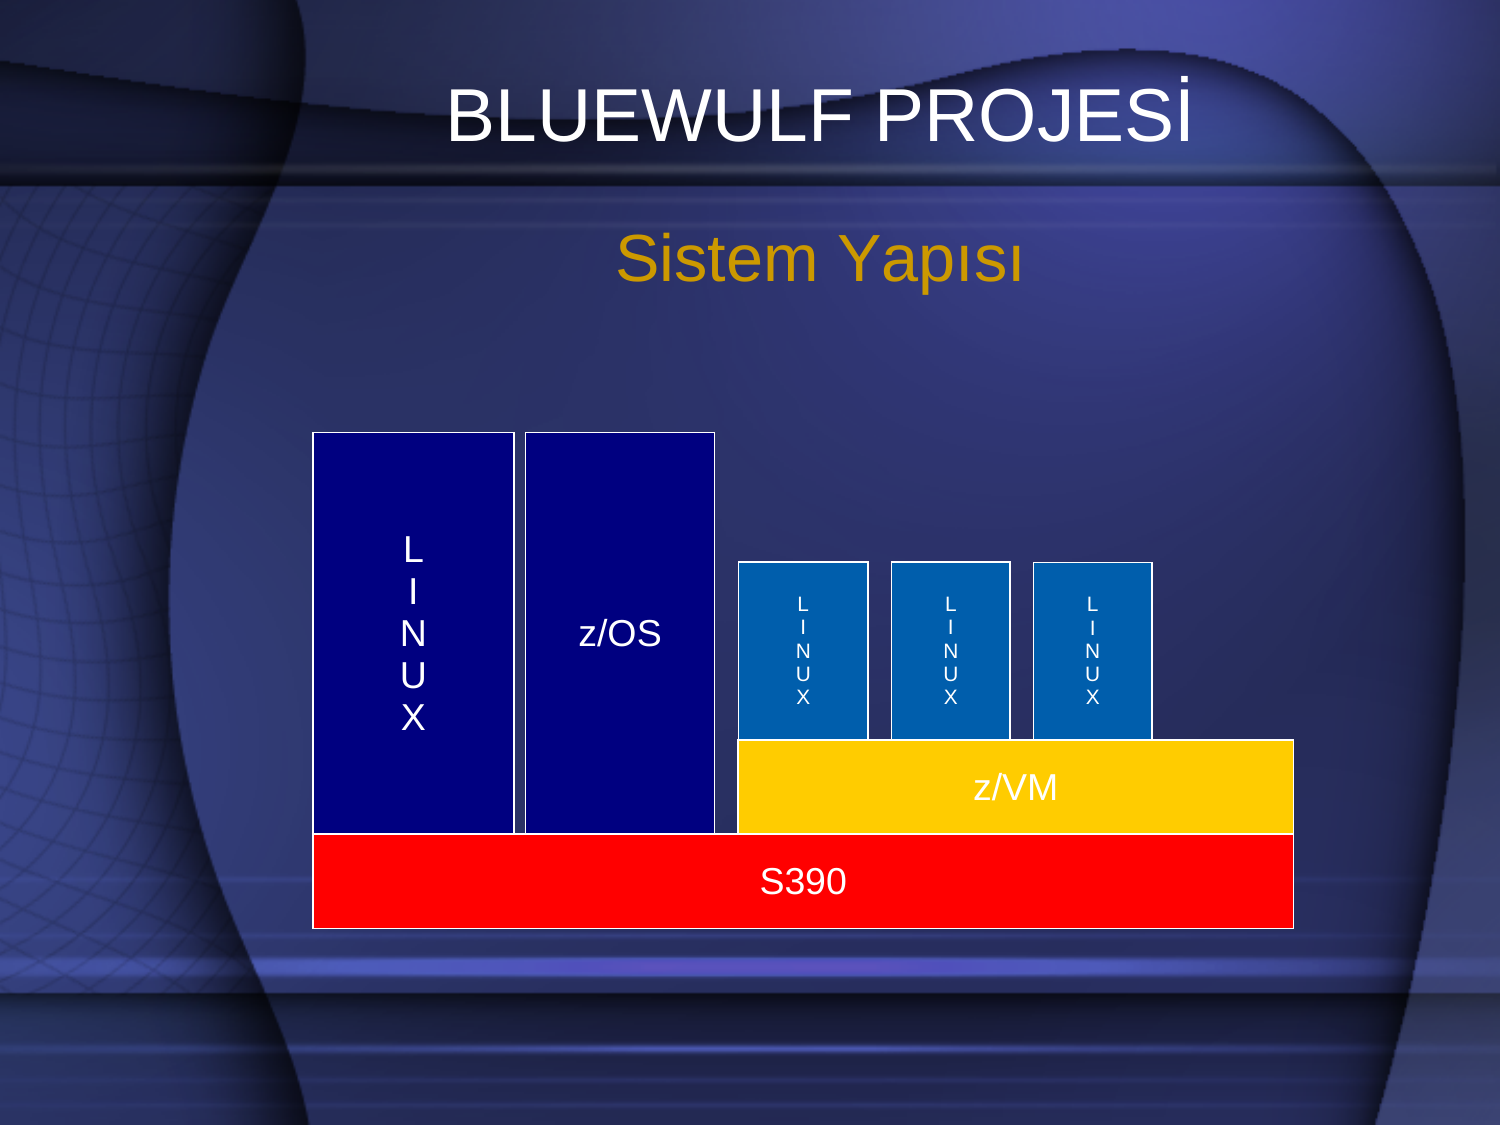

# BLUEWULF PROJESİ
Sistem Yapısı
L
I
N
U
X
z/OS
L
I
N
U
X
L
I
N
U
X
L
I
N
U
X
z/VM
S390